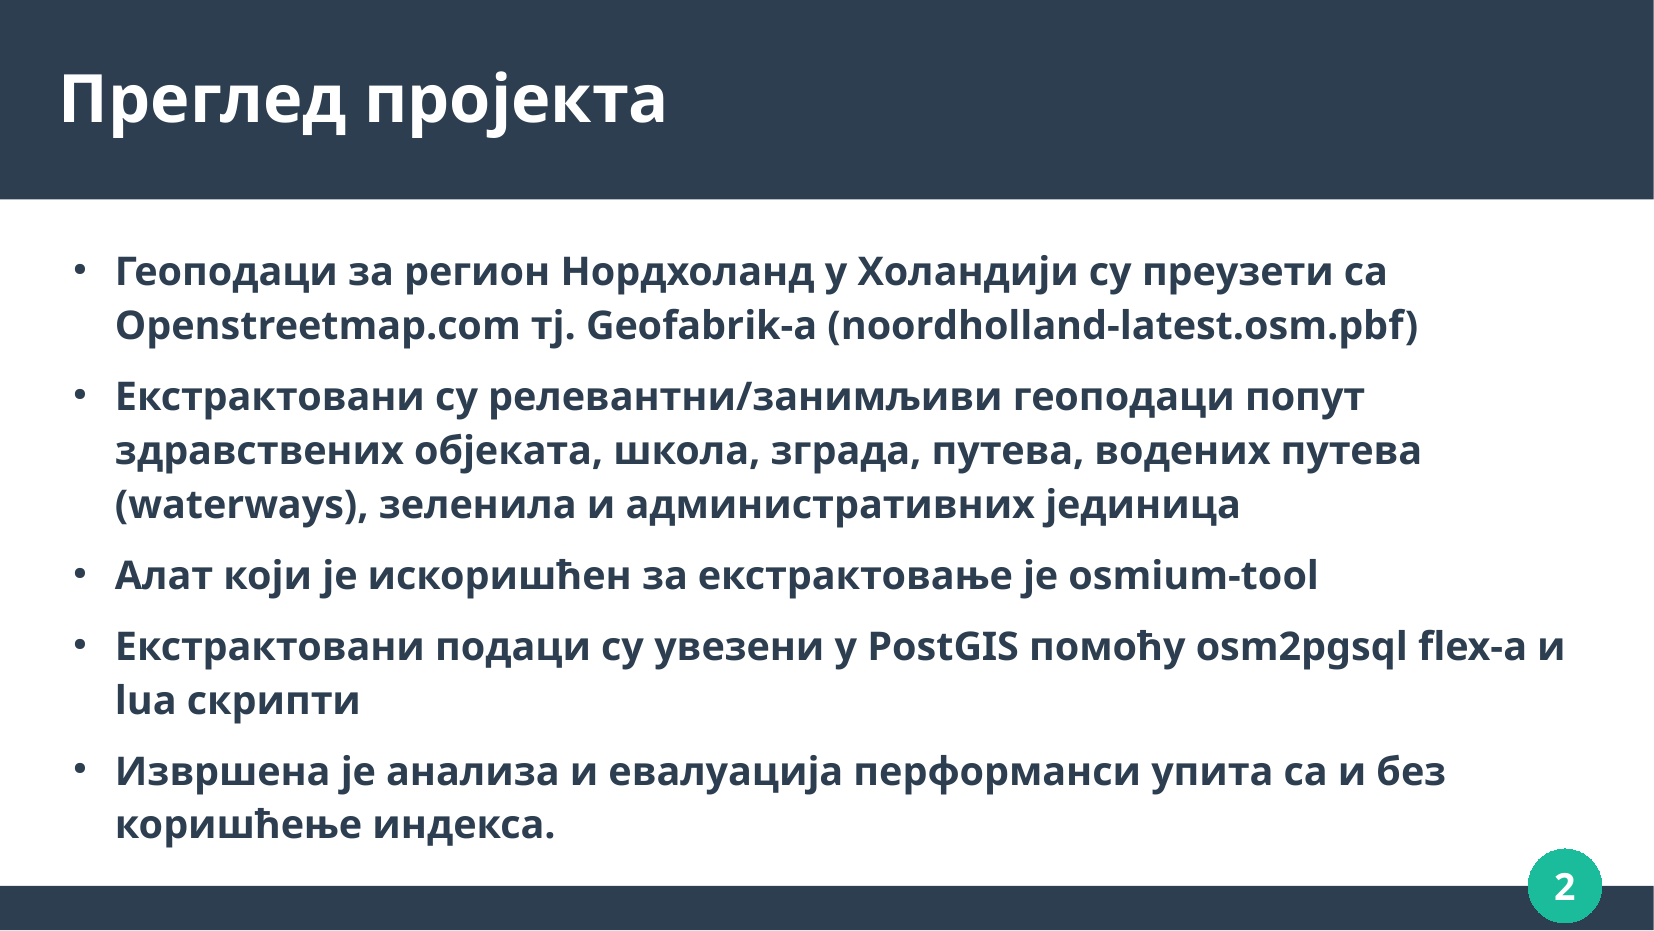

# Преглед пројекта
Геоподаци за регион Нордхоланд у Холандији су преузети са Openstreetmap.com тј. Geofabrik-a (noordholland-latest.osm.pbf)
Екстрактовани су релевантни/занимљиви геоподаци попут здравствених објеката, школа, зграда, путева, водених путева (waterways), зеленила и административних јединица
Алат који је искоришћен за екстрактовање је osmium-tool
Екстрактовани подаци су увезени у PostGIS помоћу osm2pgsql flex-a и lua скрипти
Извршена је анализа и евалуација перформанси упита са и без коришћење индекса.
2